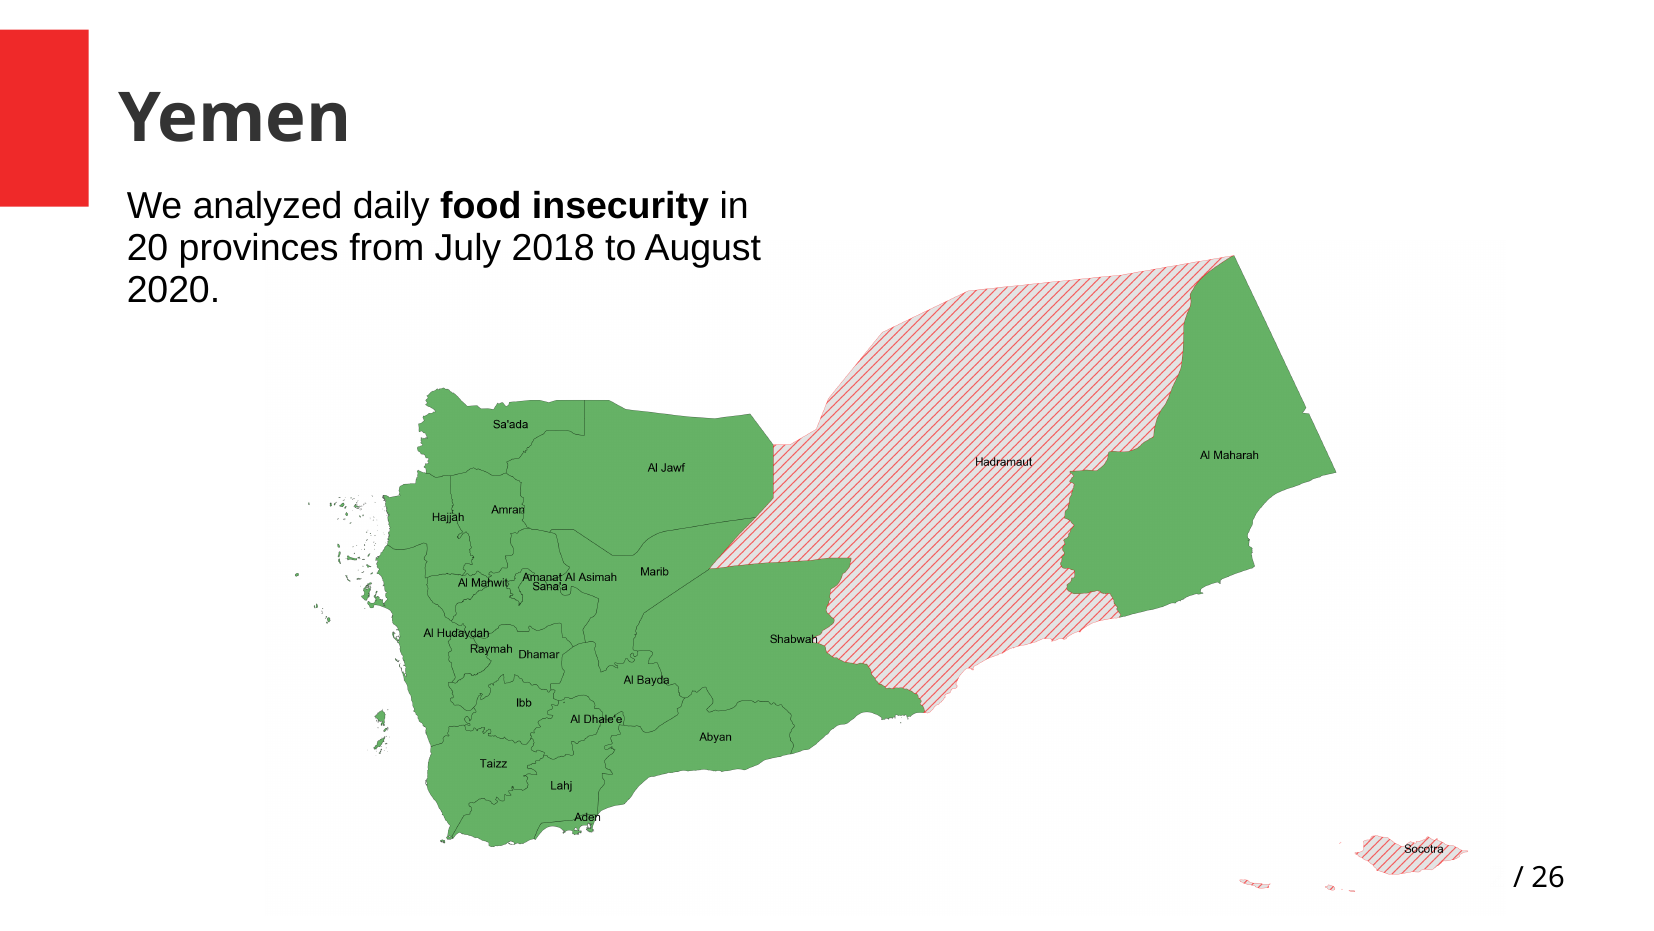

# Yemen
We analyzed daily food insecurity in 20 provinces from July 2018 to August 2020.
2